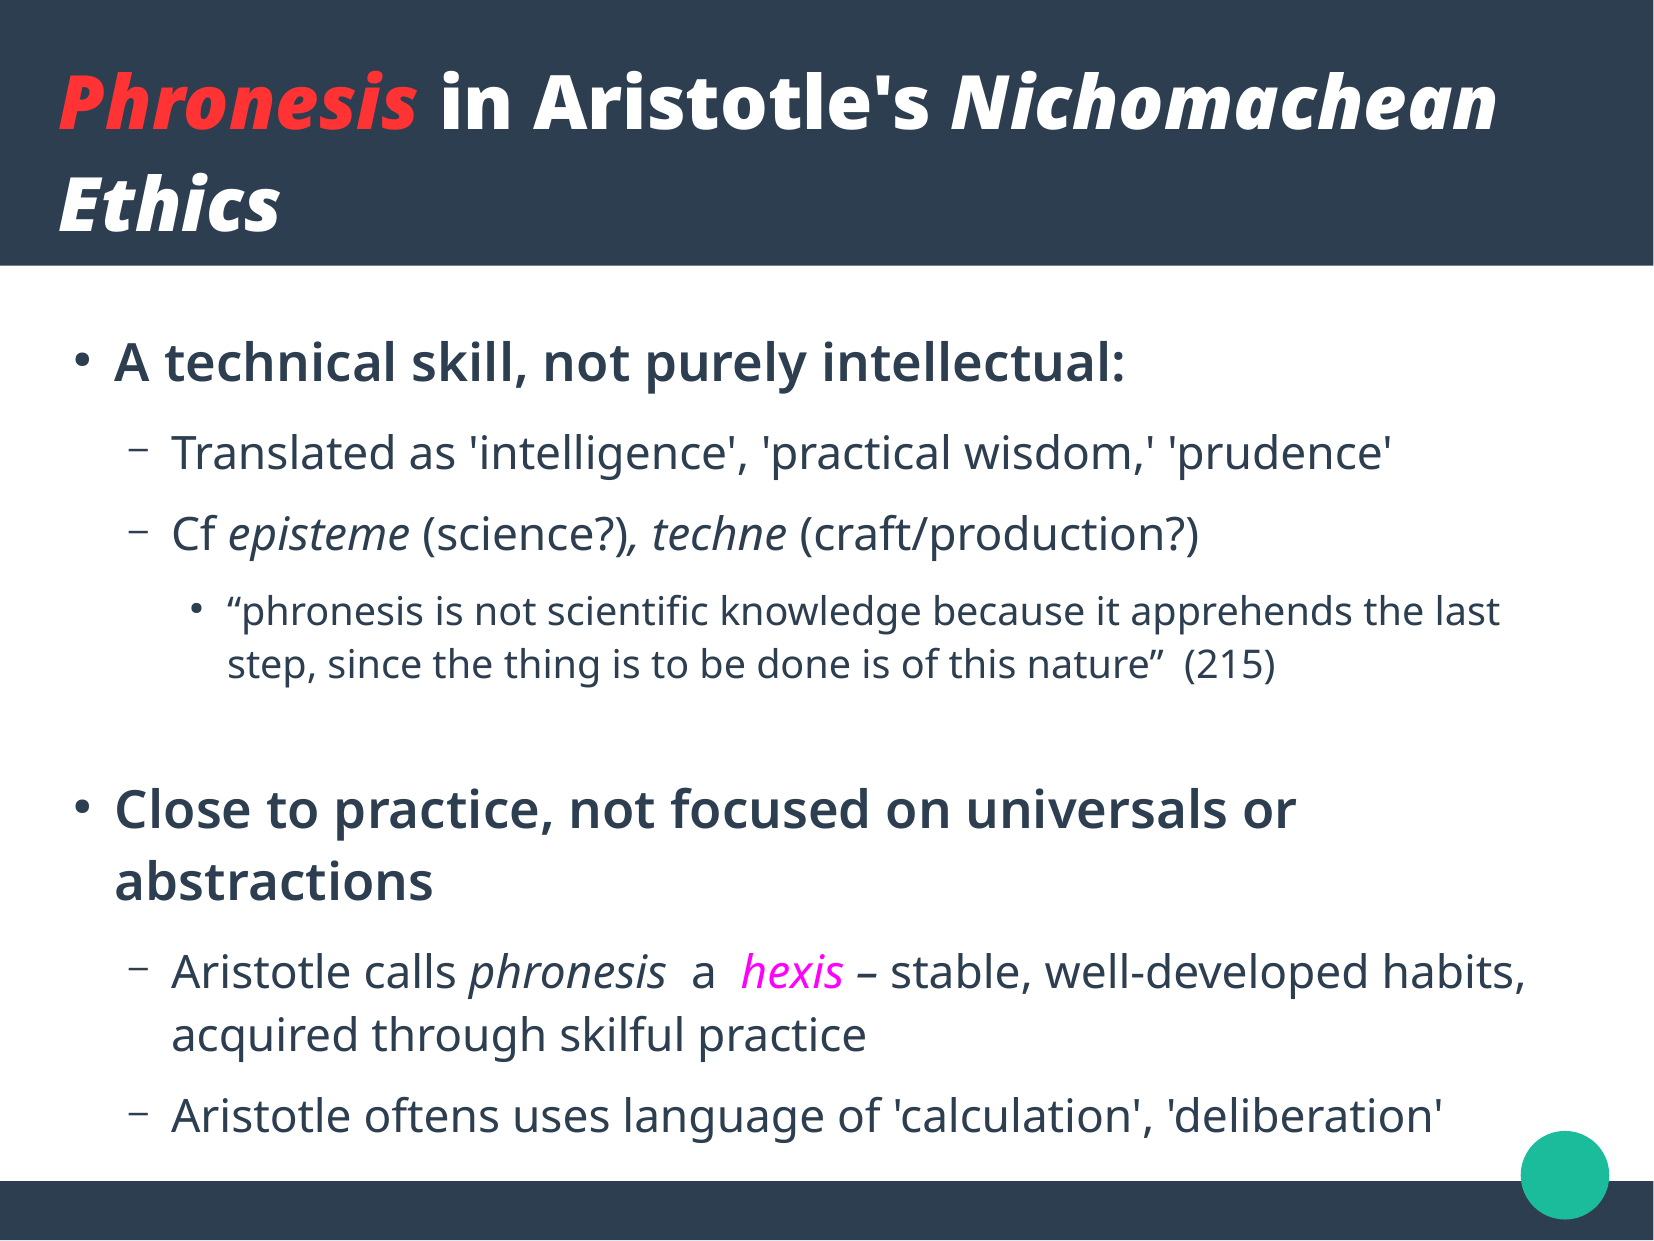

# Phronesis in Aristotle's Nichomachean Ethics
A technical skill, not purely intellectual:
Translated as 'intelligence', 'practical wisdom,' 'prudence'
Cf episteme (science?), techne (craft/production?)
“phronesis is not scientific knowledge because it apprehends the last step, since the thing is to be done is of this nature” (215)
Close to practice, not focused on universals or abstractions
Aristotle calls phronesis a hexis – stable, well-developed habits, acquired through skilful practice
Aristotle oftens uses language of 'calculation', 'deliberation'